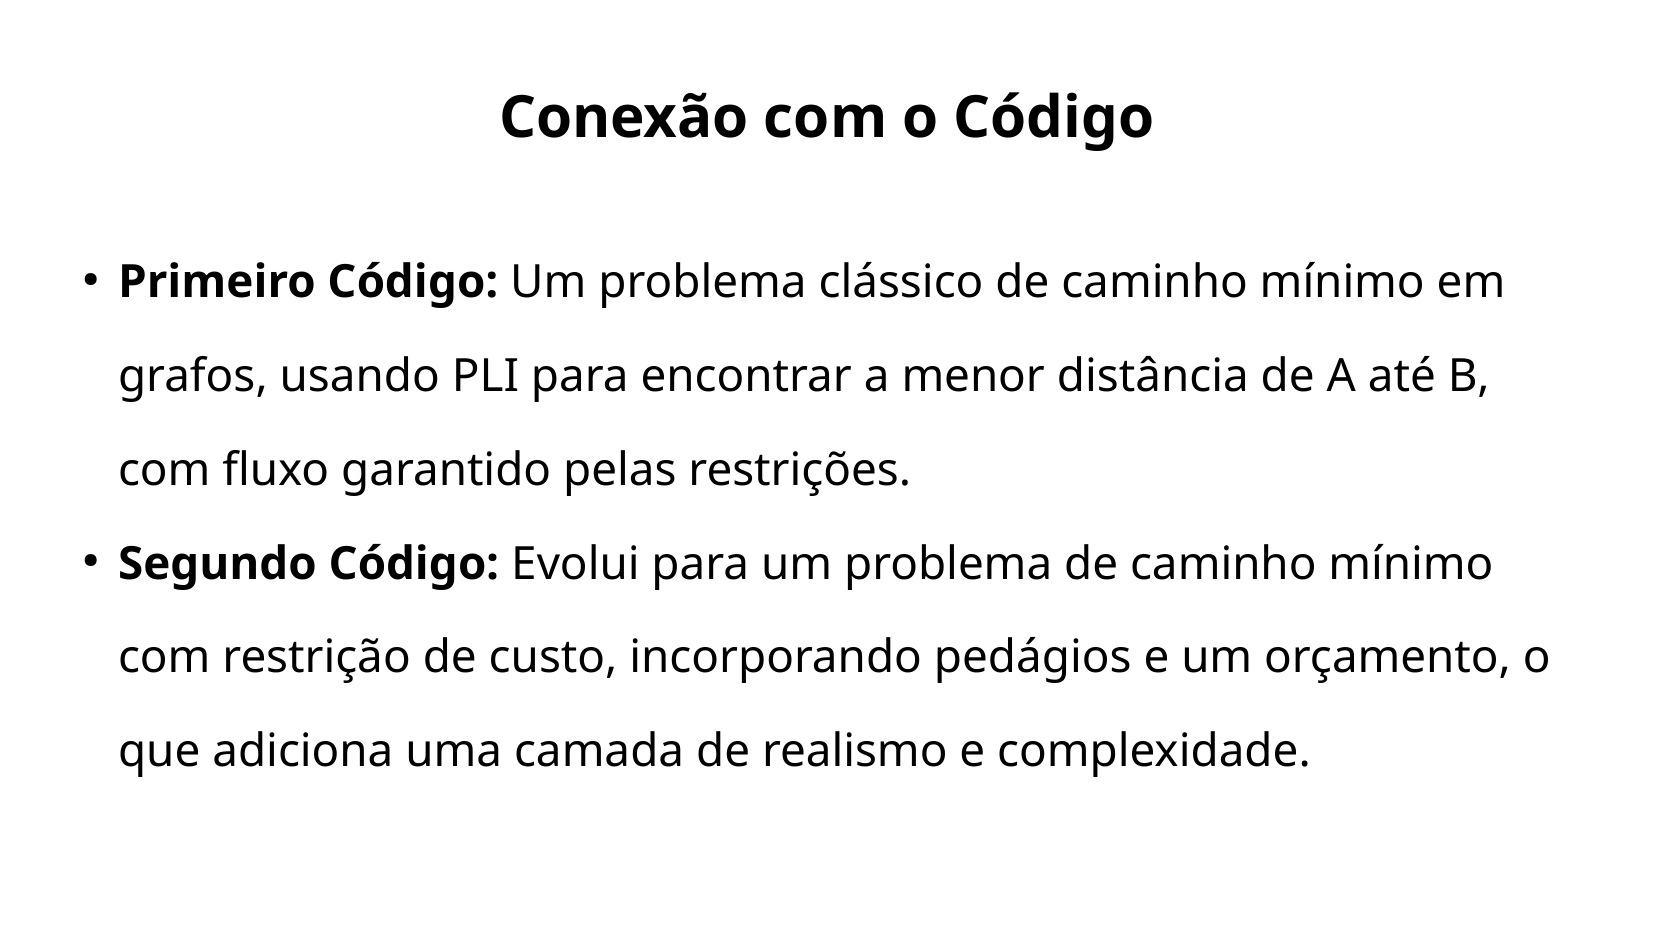

# Conexão com o Código
Primeiro Código: Um problema clássico de caminho mínimo em grafos, usando PLI para encontrar a menor distância de A até B, com fluxo garantido pelas restrições.
Segundo Código: Evolui para um problema de caminho mínimo com restrição de custo, incorporando pedágios e um orçamento, o que adiciona uma camada de realismo e complexidade.